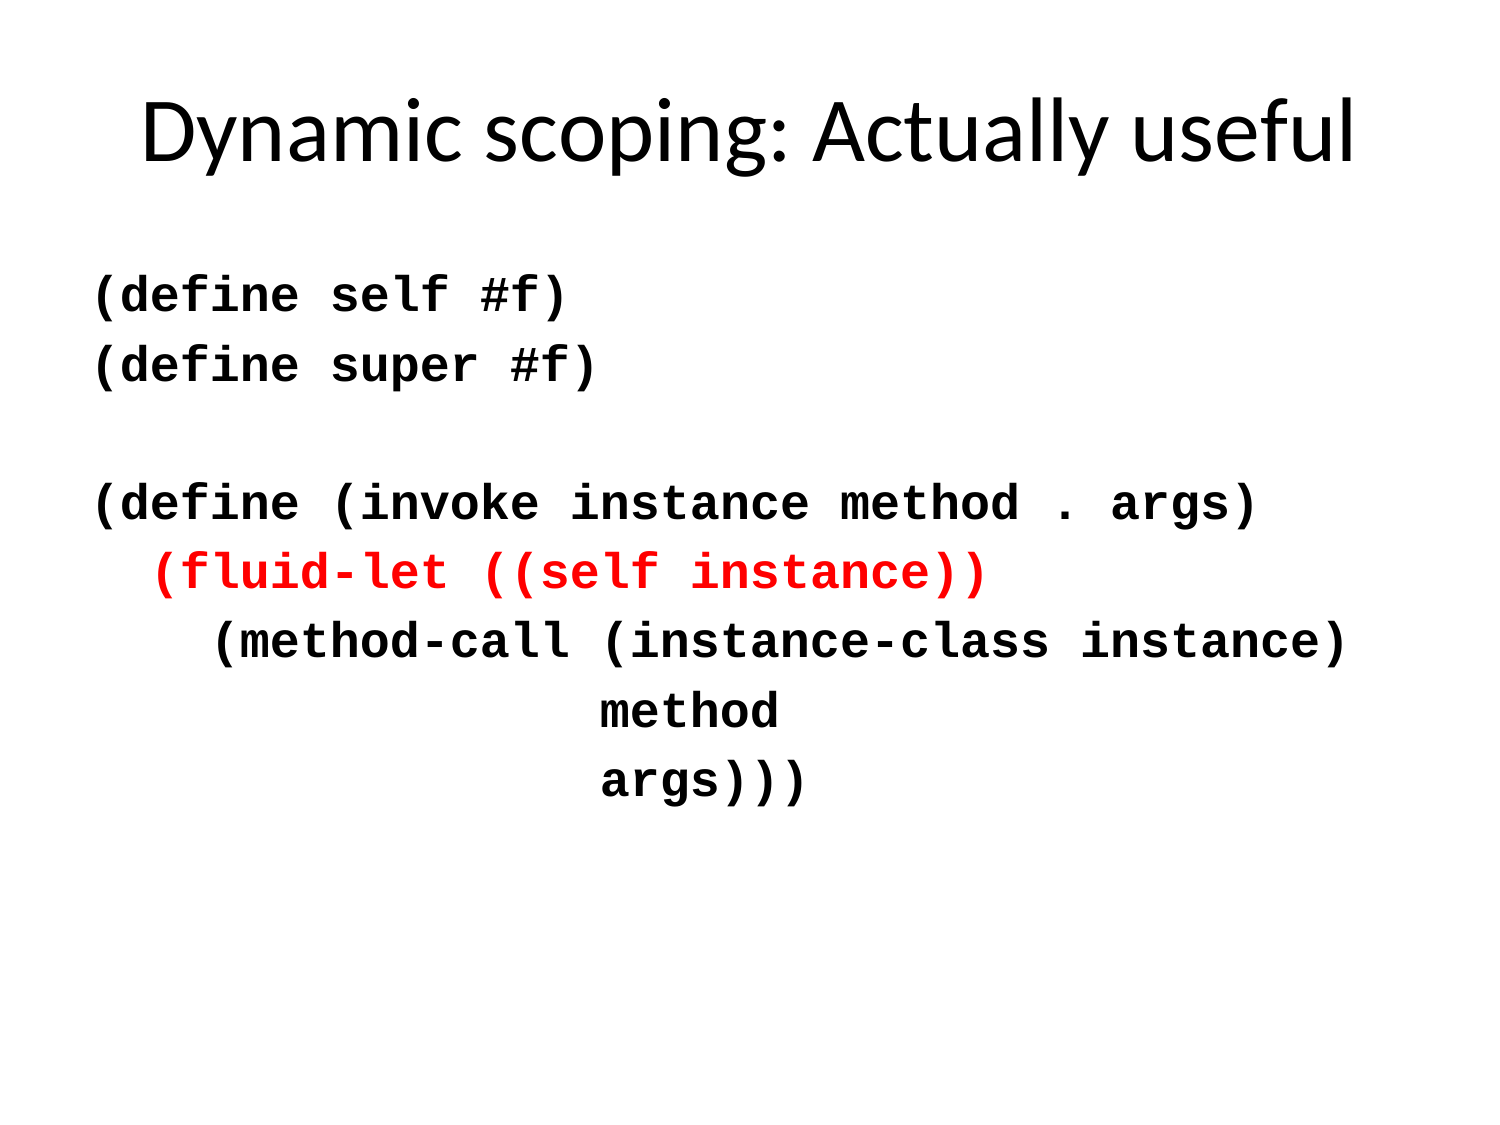

# Dynamic scoping: Actually useful
(define self #f)
(define super #f)
(define (invoke instance method . args)
 (fluid-let ((self instance))
 (method-call (instance-class instance)
 method
 args)))